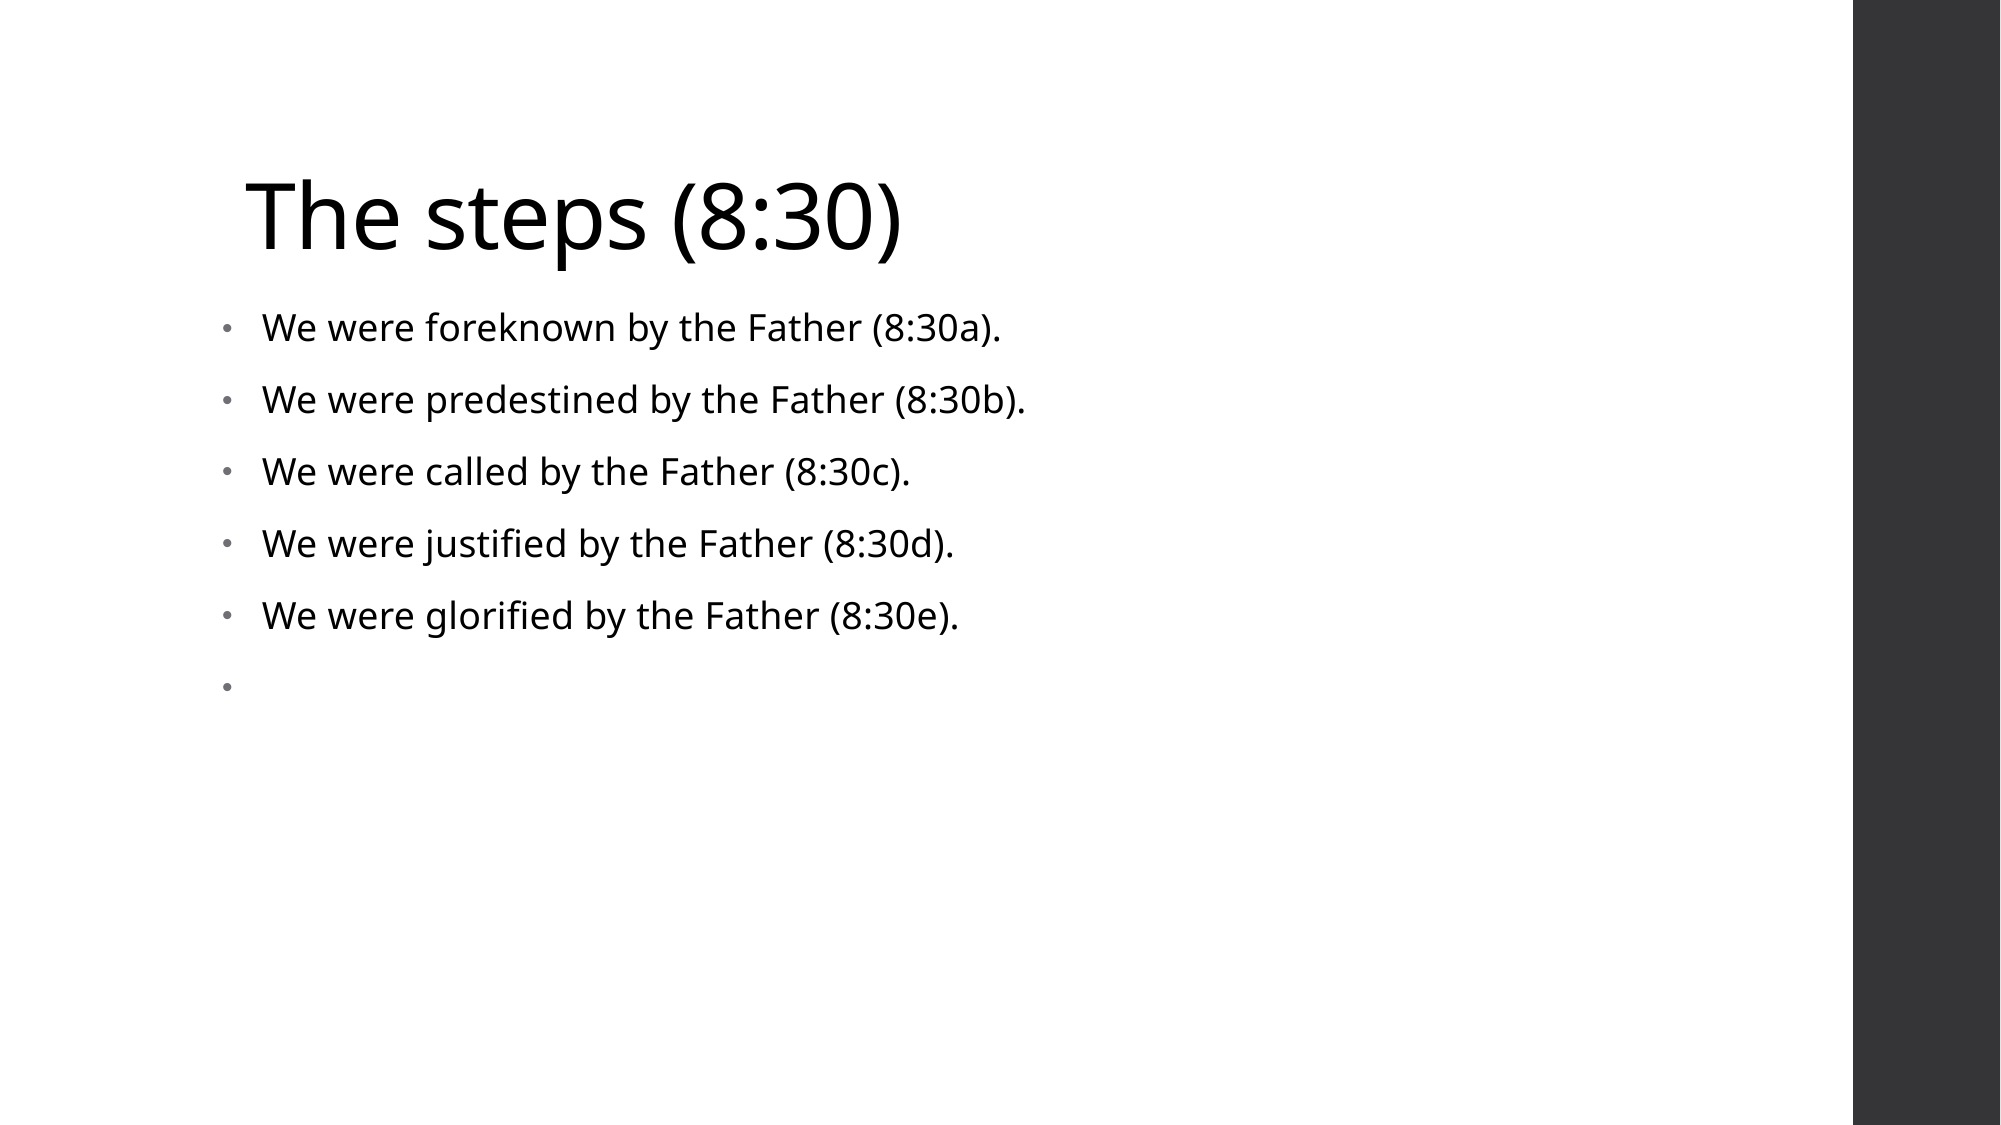

# The steps (8:30)
 We were foreknown by the Father (8:30a).
 We were predestined by the Father (8:30b).
 We were called by the Father (8:30c).
 We were justified by the Father (8:30d).
 We were glorified by the Father (8:30e).